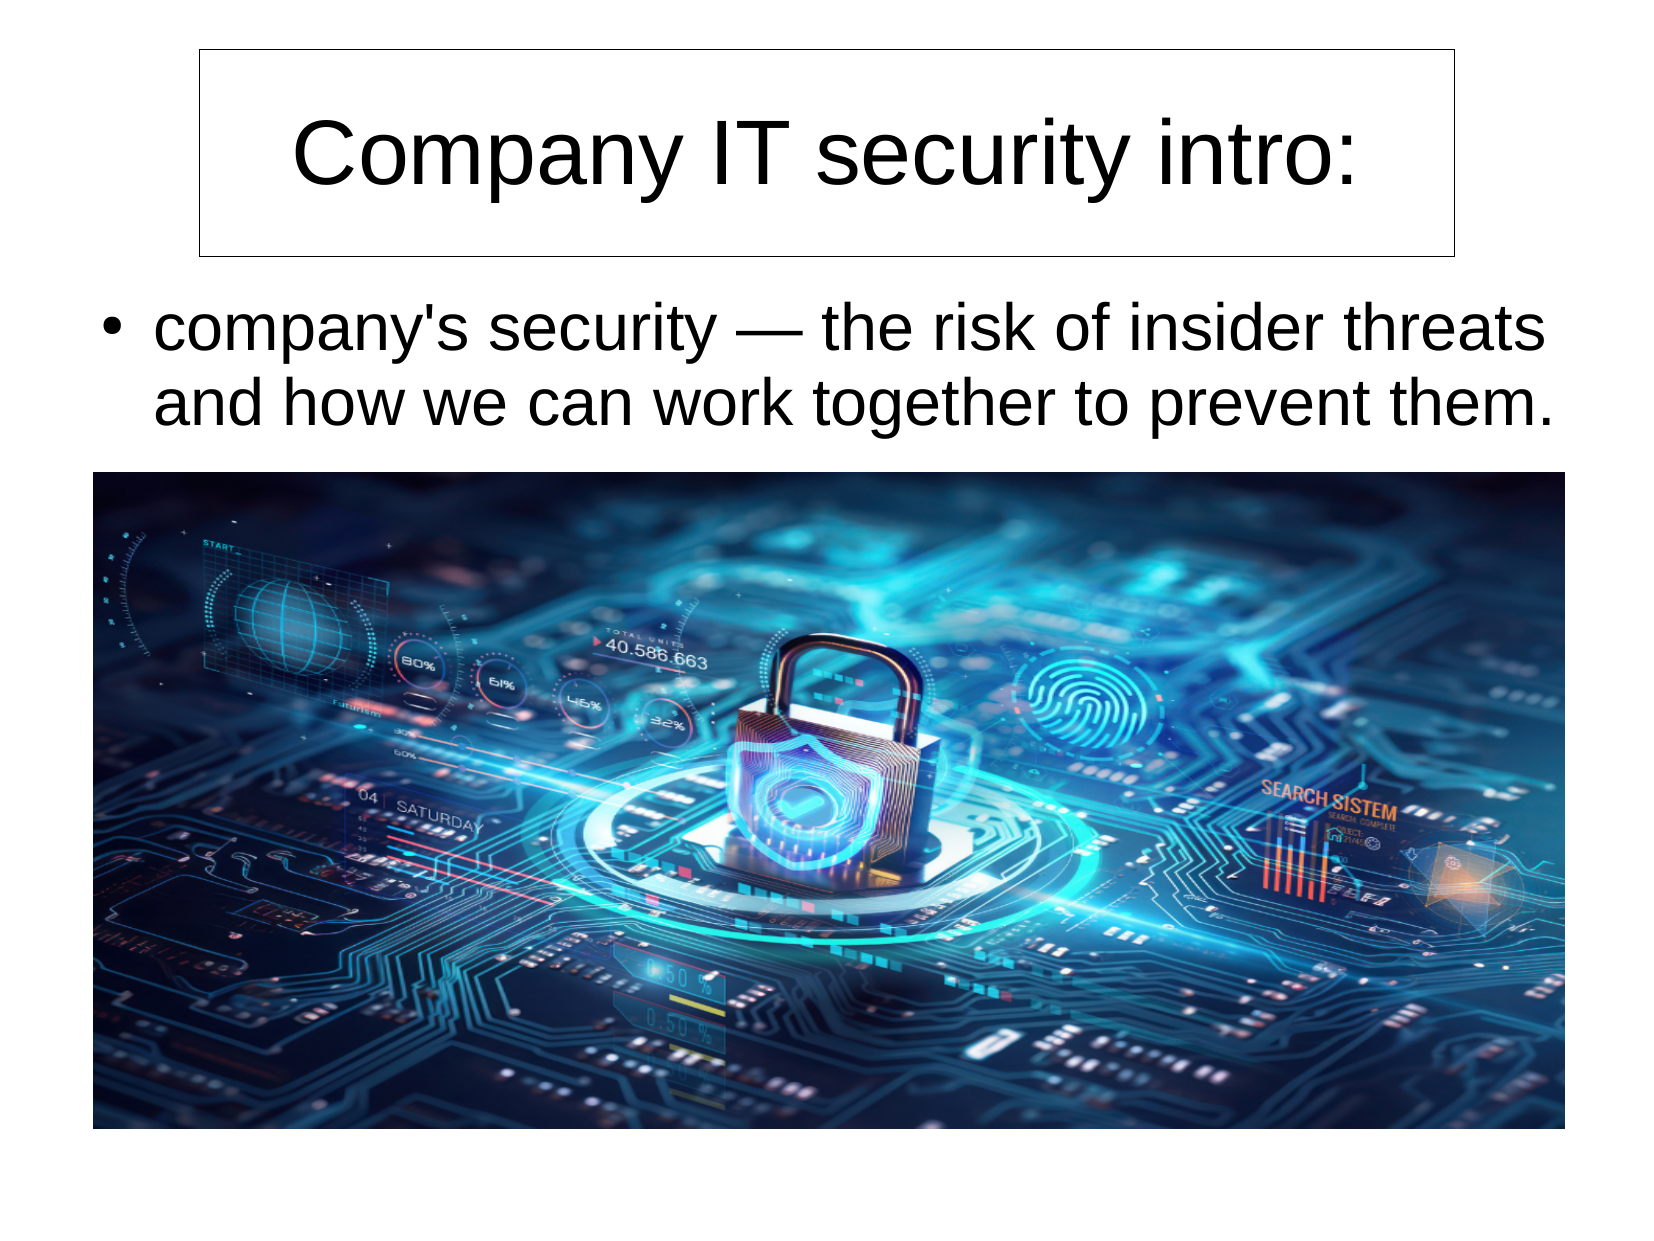

# Company IT security intro:
company's security — the risk of insider threats and how we can work together to prevent them.